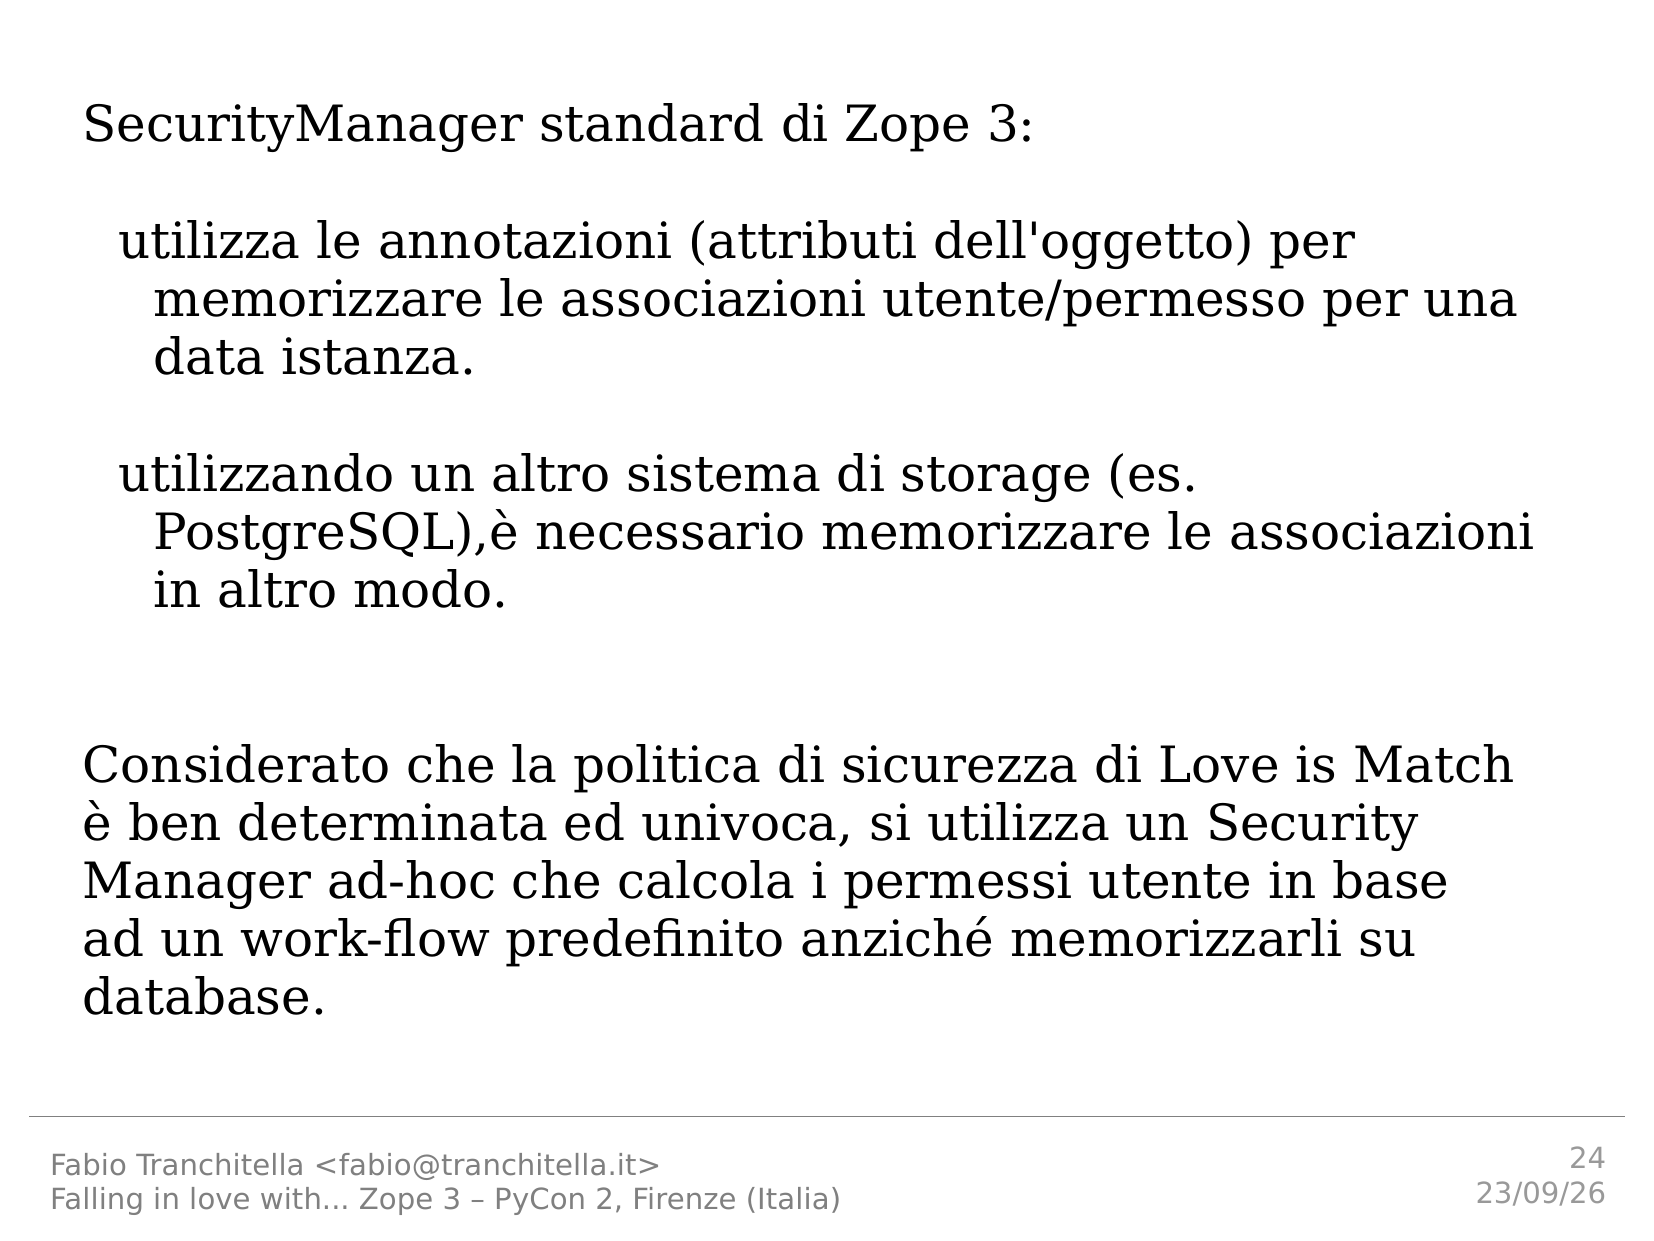

# SecurityManager standard di Zope 3:
utilizza le annotazioni (attributi dell'oggetto) per memorizzare le associazioni utente/permesso per una data istanza.
utilizzando un altro sistema di storage (es. PostgreSQL),è necessario memorizzare le associazioni in altro modo.
Considerato che la politica di sicurezza di Love is Match
è ben determinata ed univoca, si utilizza un Security
Manager ad-hoc che calcola i permessi utente in base
ad un work-flow predefinito anziché memorizzarli su database.
24